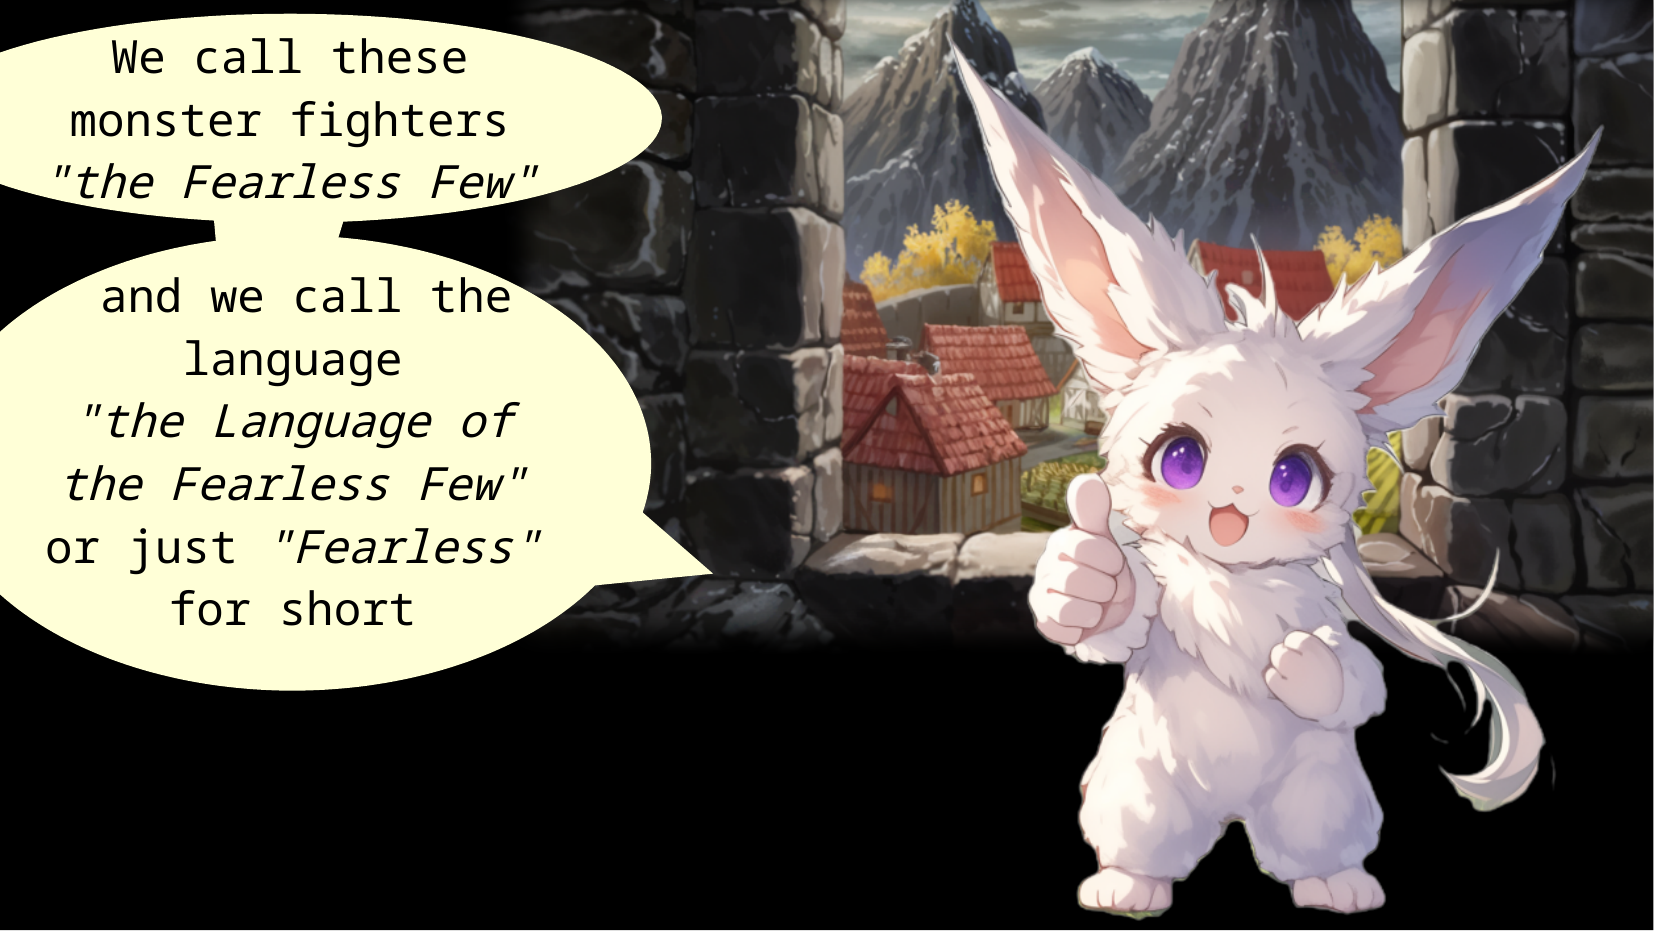

We call these
 monster fighters
"the Fearless Few"
 and we call the language
"the Language of the Fearless Few" or just "Fearless" for short